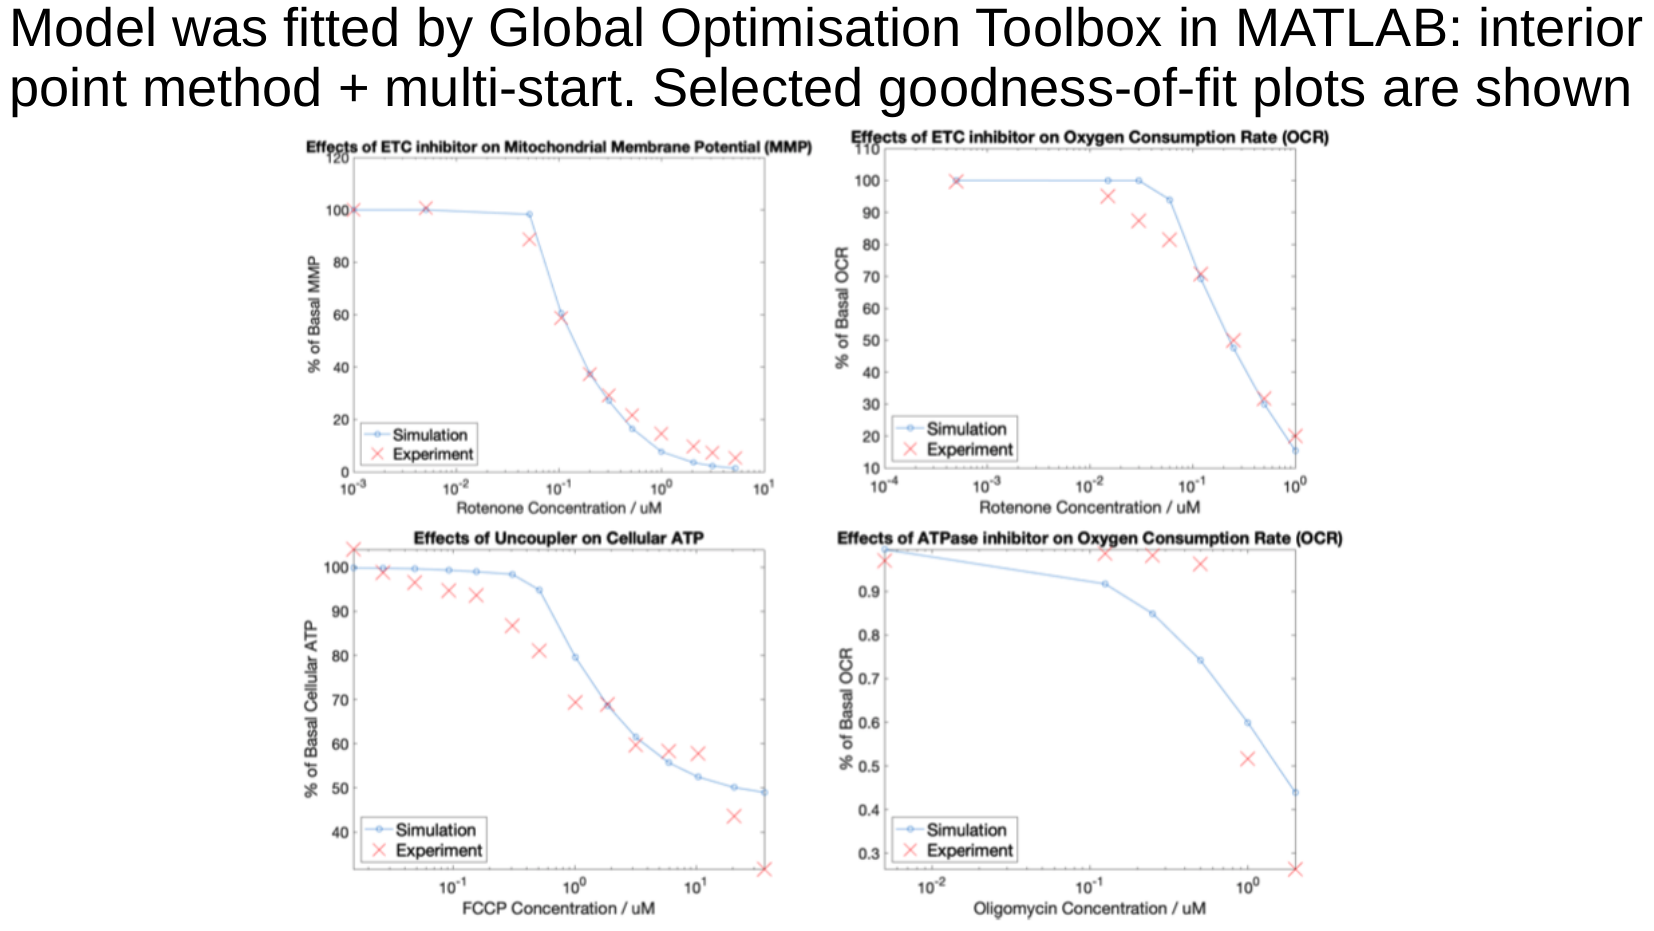

Model was fitted by Global Optimisation Toolbox in MATLAB: interior point method + multi-start. Selected goodness-of-fit plots are shown